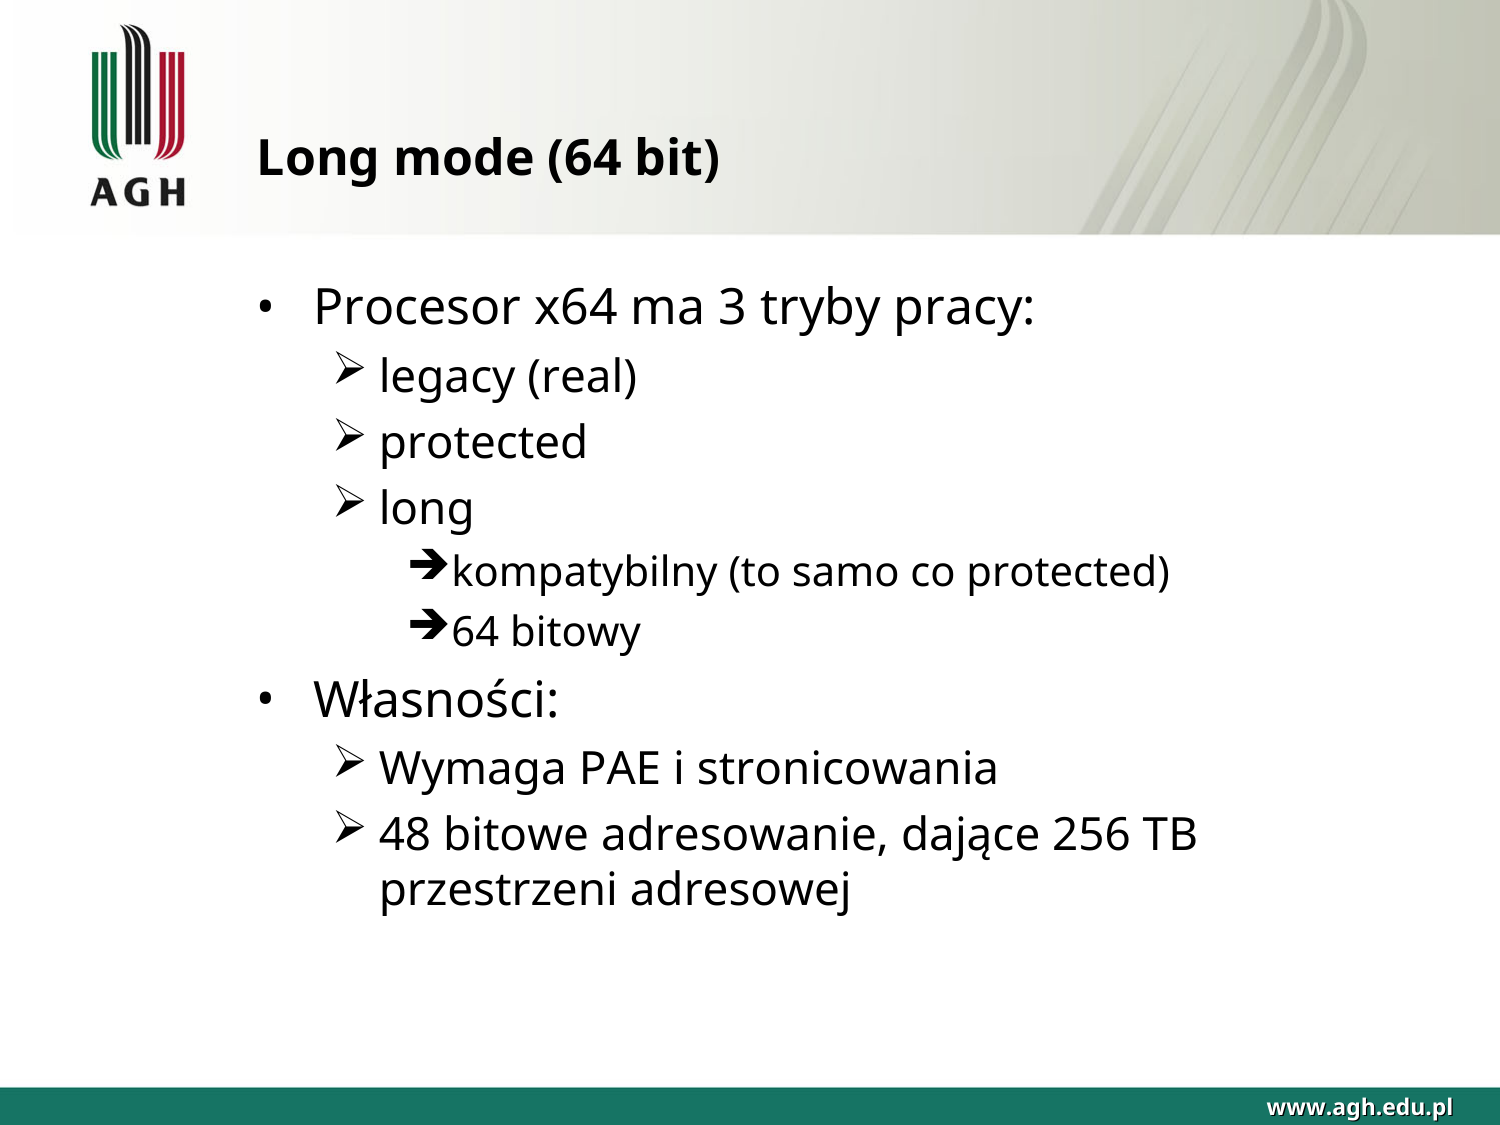

# Long mode (64 bit)
Procesor x64 ma 3 tryby pracy:
legacy (real)
protected
long
kompatybilny (to samo co protected)
64 bitowy
Własności:
Wymaga PAE i stronicowania
48 bitowe adresowanie, dające 256 TB przestrzeni adresowej
www.agh.edu.pl